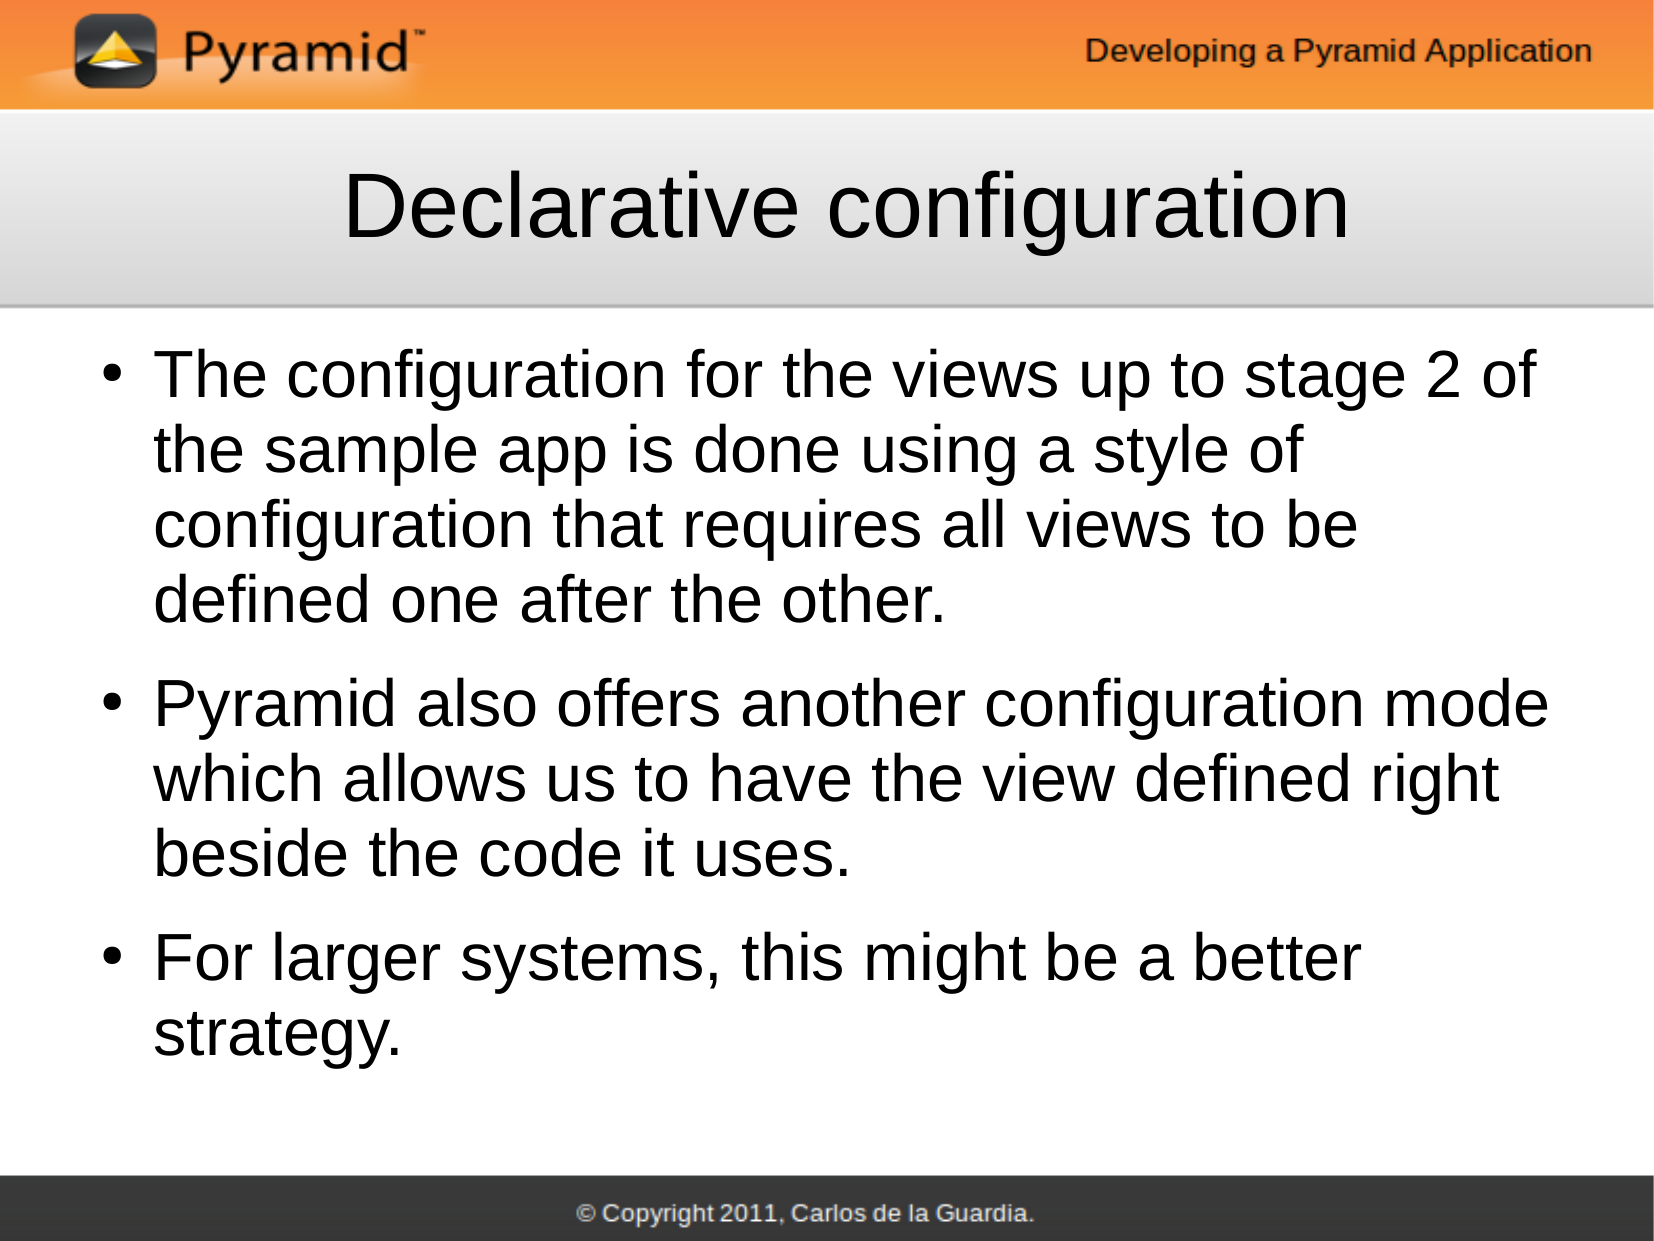

# Declarative configuration
The configuration for the views up to stage 2 of the sample app is done using a style of configuration that requires all views to be defined one after the other.
Pyramid also offers another configuration mode which allows us to have the view defined right beside the code it uses.
For larger systems, this might be a better strategy.